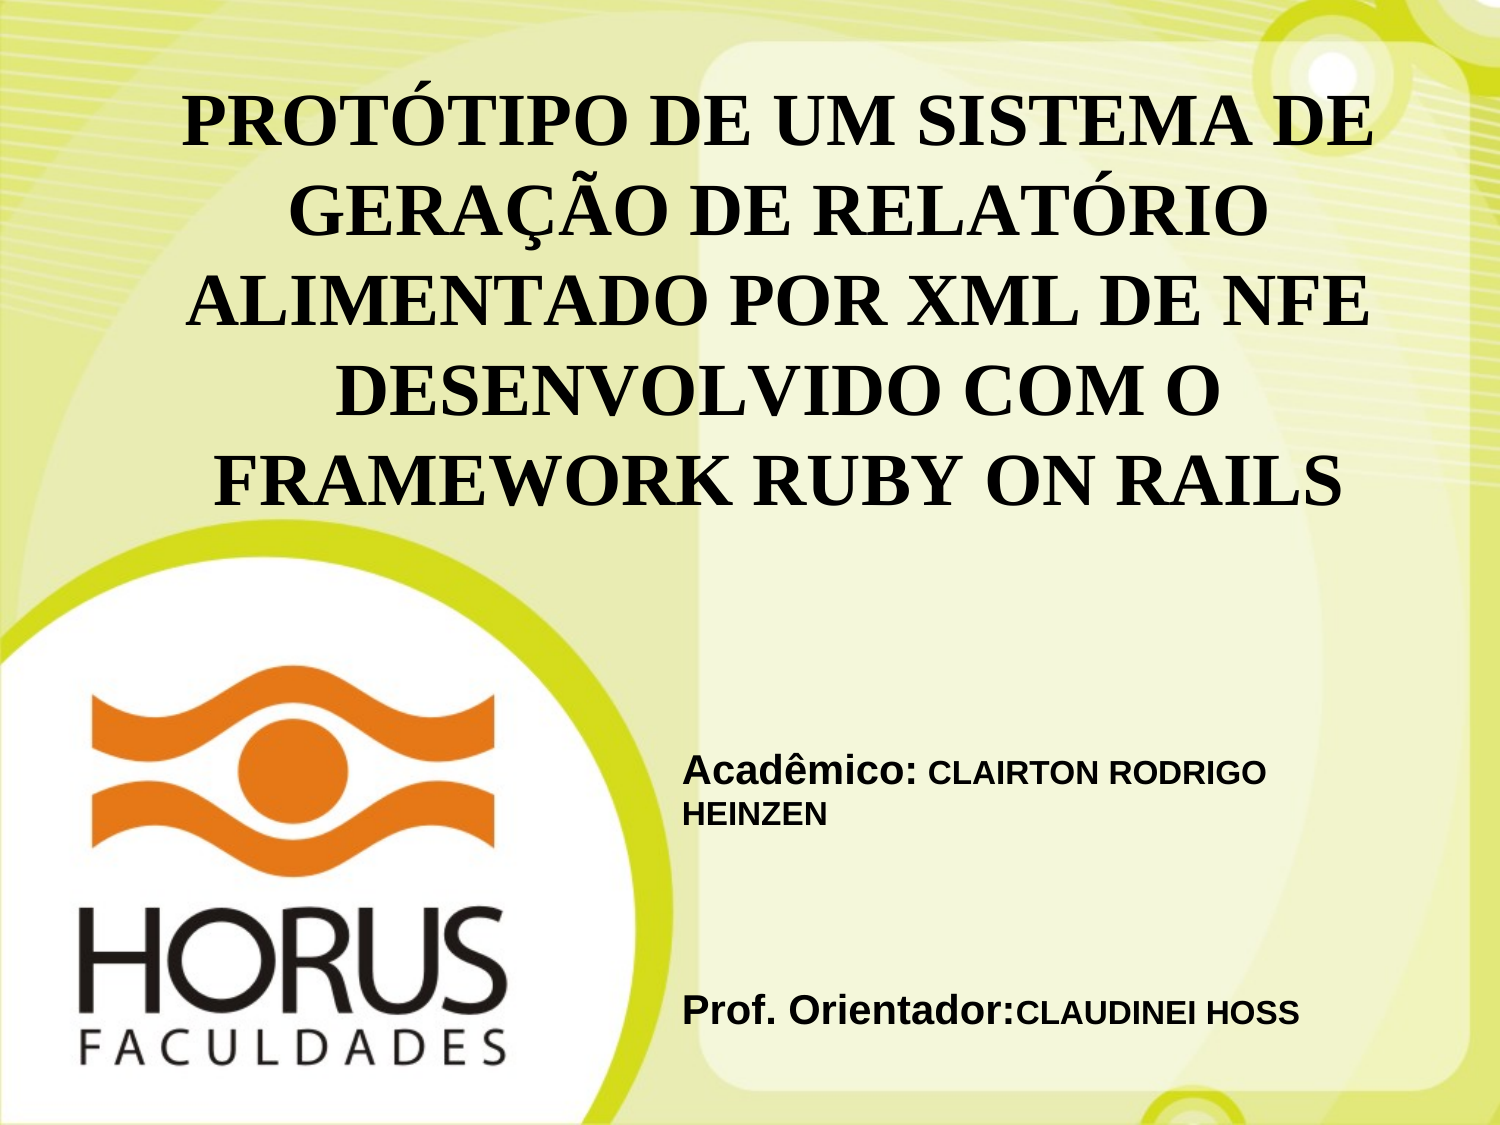

# PROTÓTIPO DE UM SISTEMA DE GERAÇÃO DE RELATÓRIO ALIMENTADO POR XML DE NFE DESENVOLVIDO COM O FRAMEWORK RUBY ON RAILS
Acadêmico: CLAIRTON RODRIGO HEINZEN
Prof. Orientador:CLAUDINEI HOSS